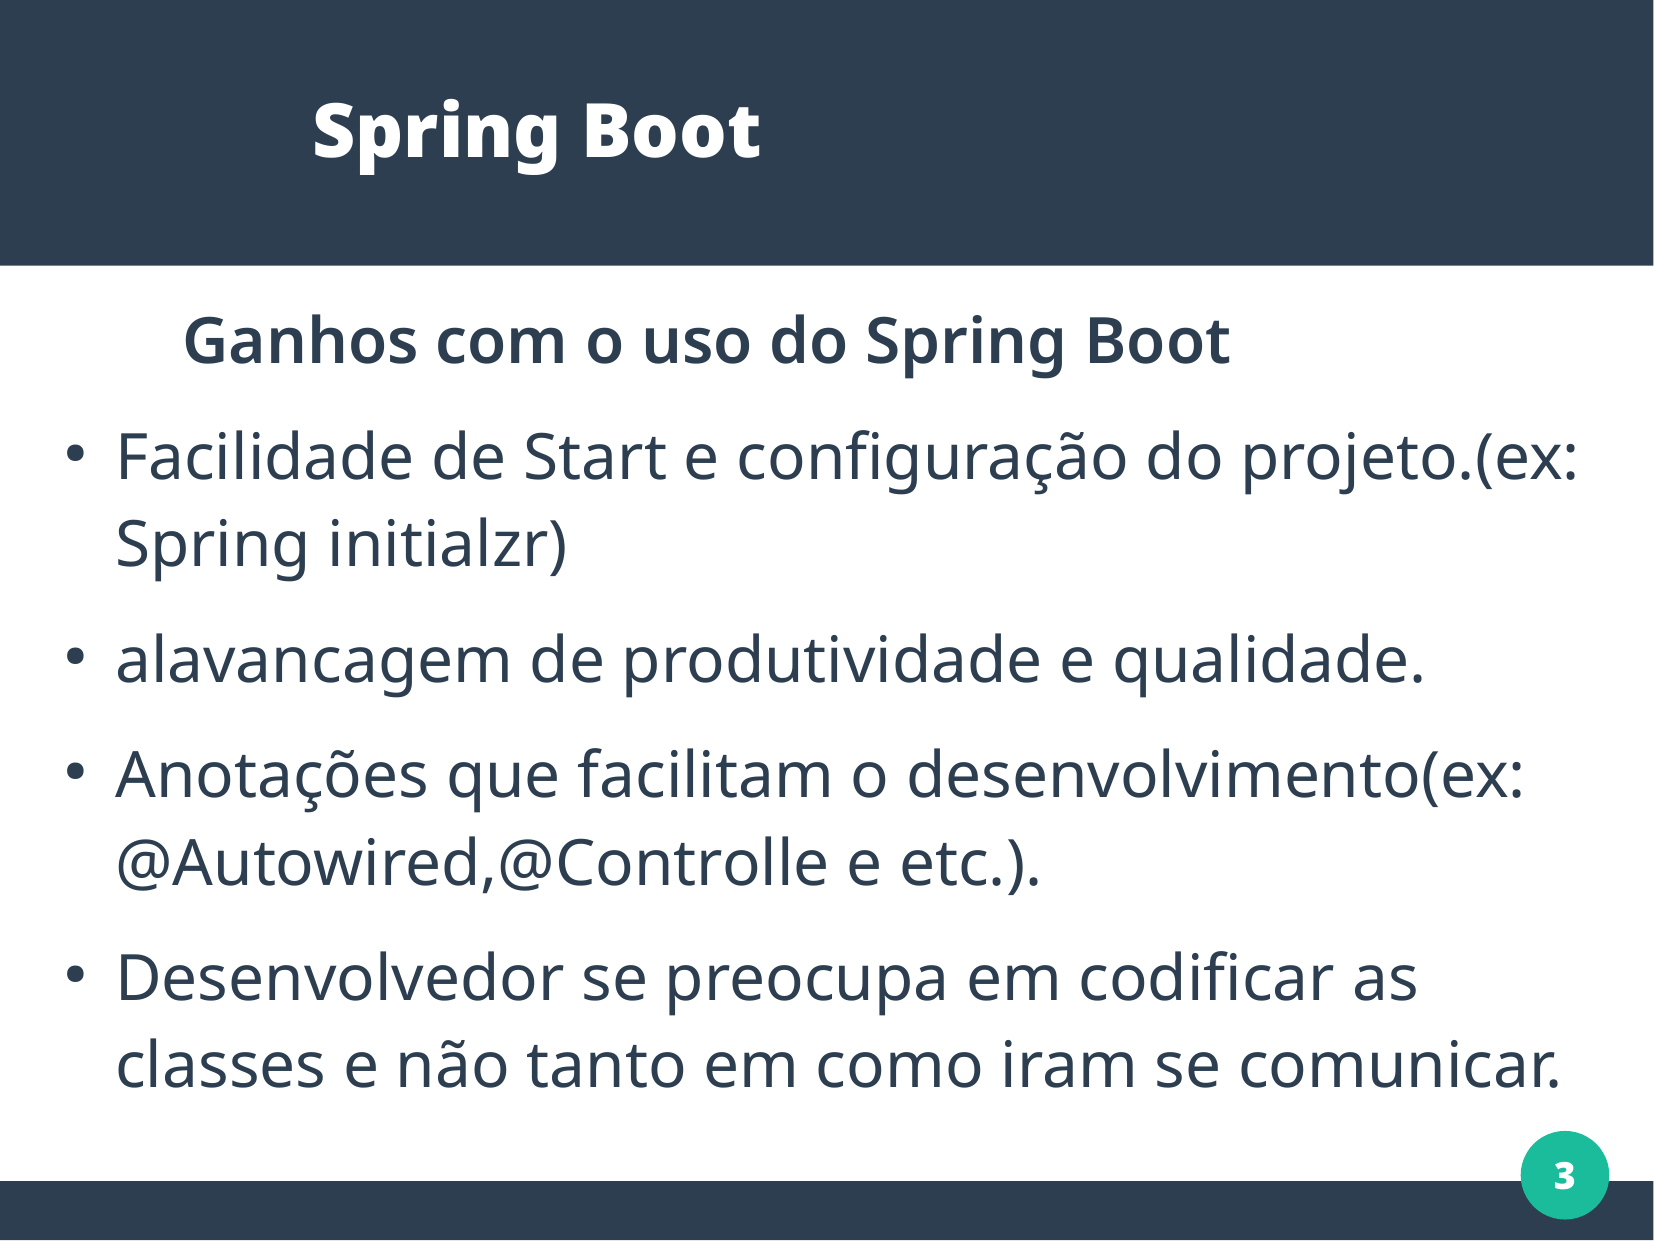

# Spring Boot
 Ganhos com o uso do Spring Boot
Facilidade de Start e configuração do projeto.(ex: Spring initialzr)
alavancagem de produtividade e qualidade.
Anotações que facilitam o desenvolvimento(ex: @Autowired,@Controlle e etc.).
Desenvolvedor se preocupa em codificar as classes e não tanto em como iram se comunicar.
3